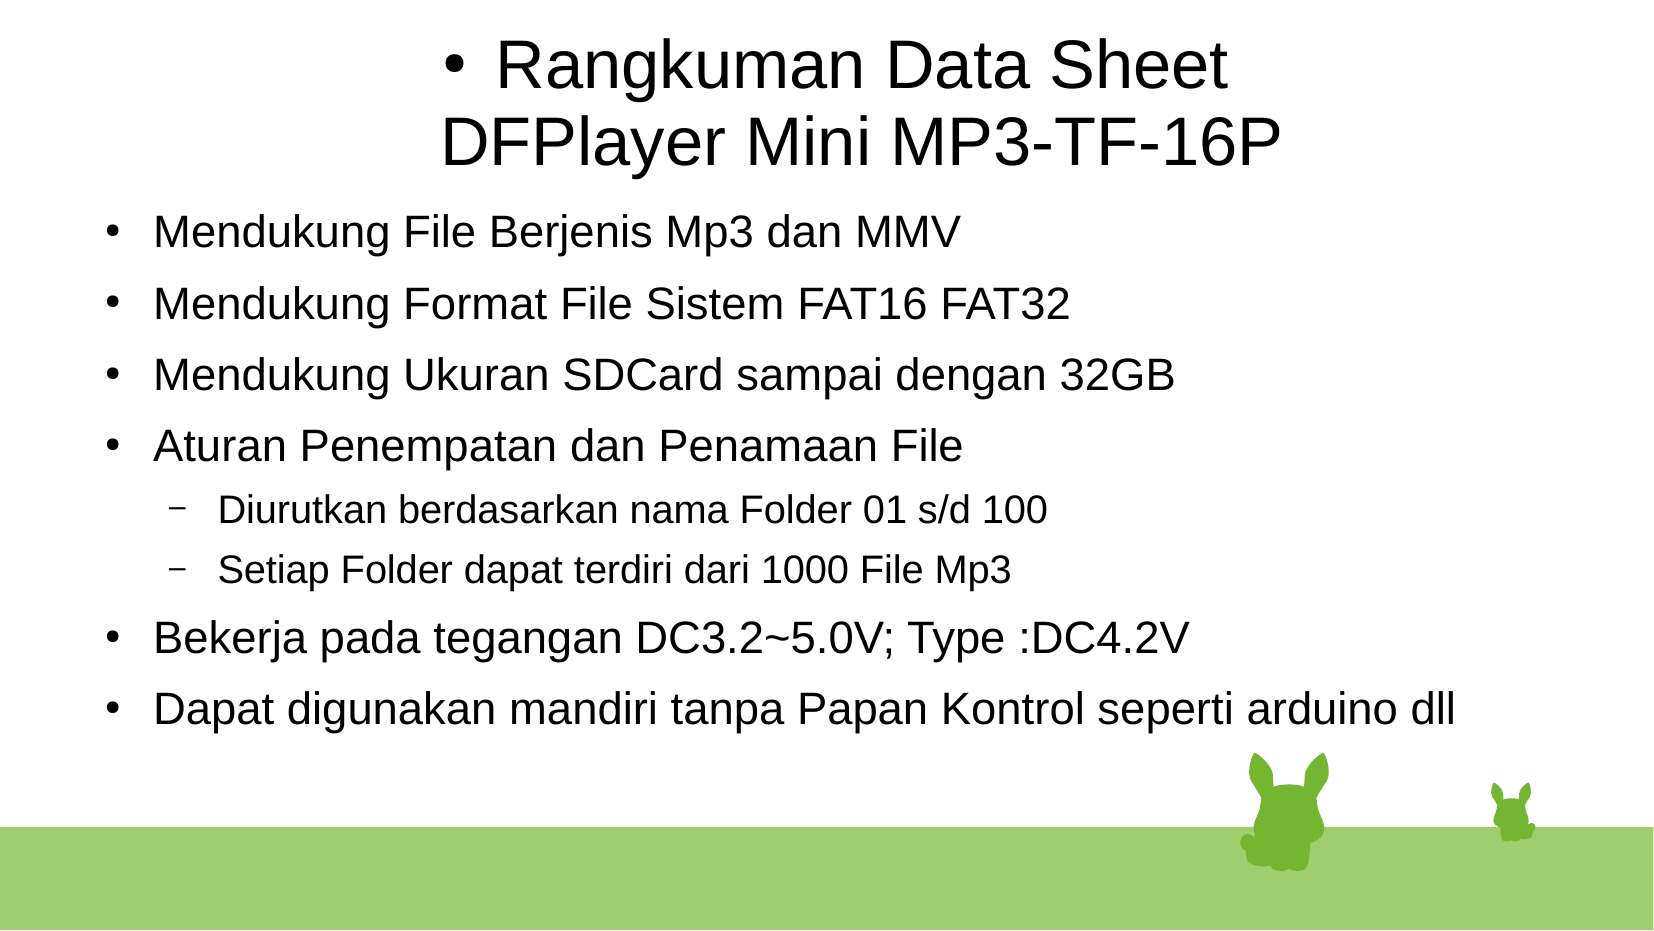

# Rangkuman Data Sheet DFPlayer Mini MP3-TF-16P
Mendukung File Berjenis Mp3 dan MMV
Mendukung Format File Sistem FAT16 FAT32
Mendukung Ukuran SDCard sampai dengan 32GB
Aturan Penempatan dan Penamaan File
Diurutkan berdasarkan nama Folder 01 s/d 100
Setiap Folder dapat terdiri dari 1000 File Mp3
Bekerja pada tegangan DC3.2~5.0V; Type :DC4.2V
Dapat digunakan mandiri tanpa Papan Kontrol seperti arduino dll